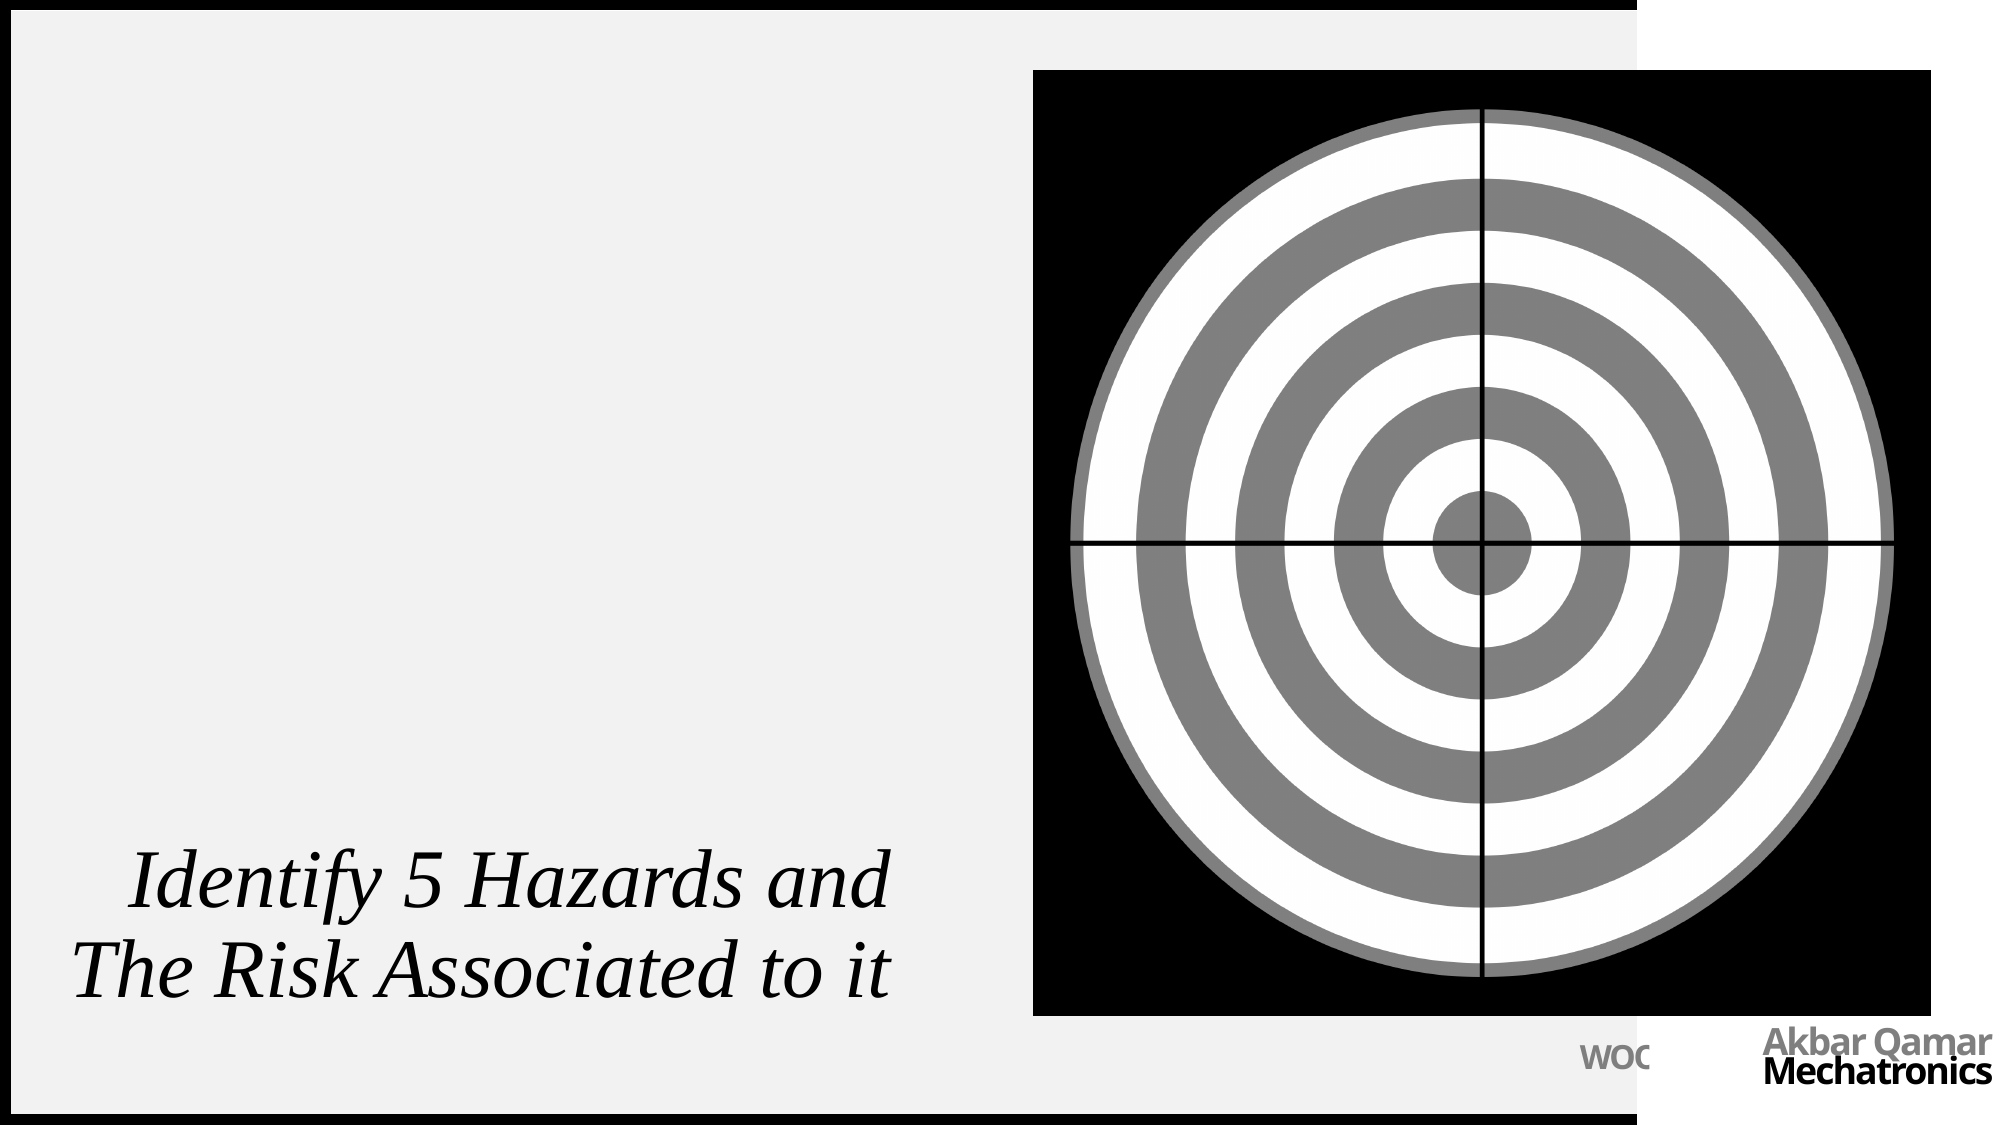

Image SLide
# Identify 5 Hazards and The Risk Associated to it
Akbar Qamar
Mechatronics